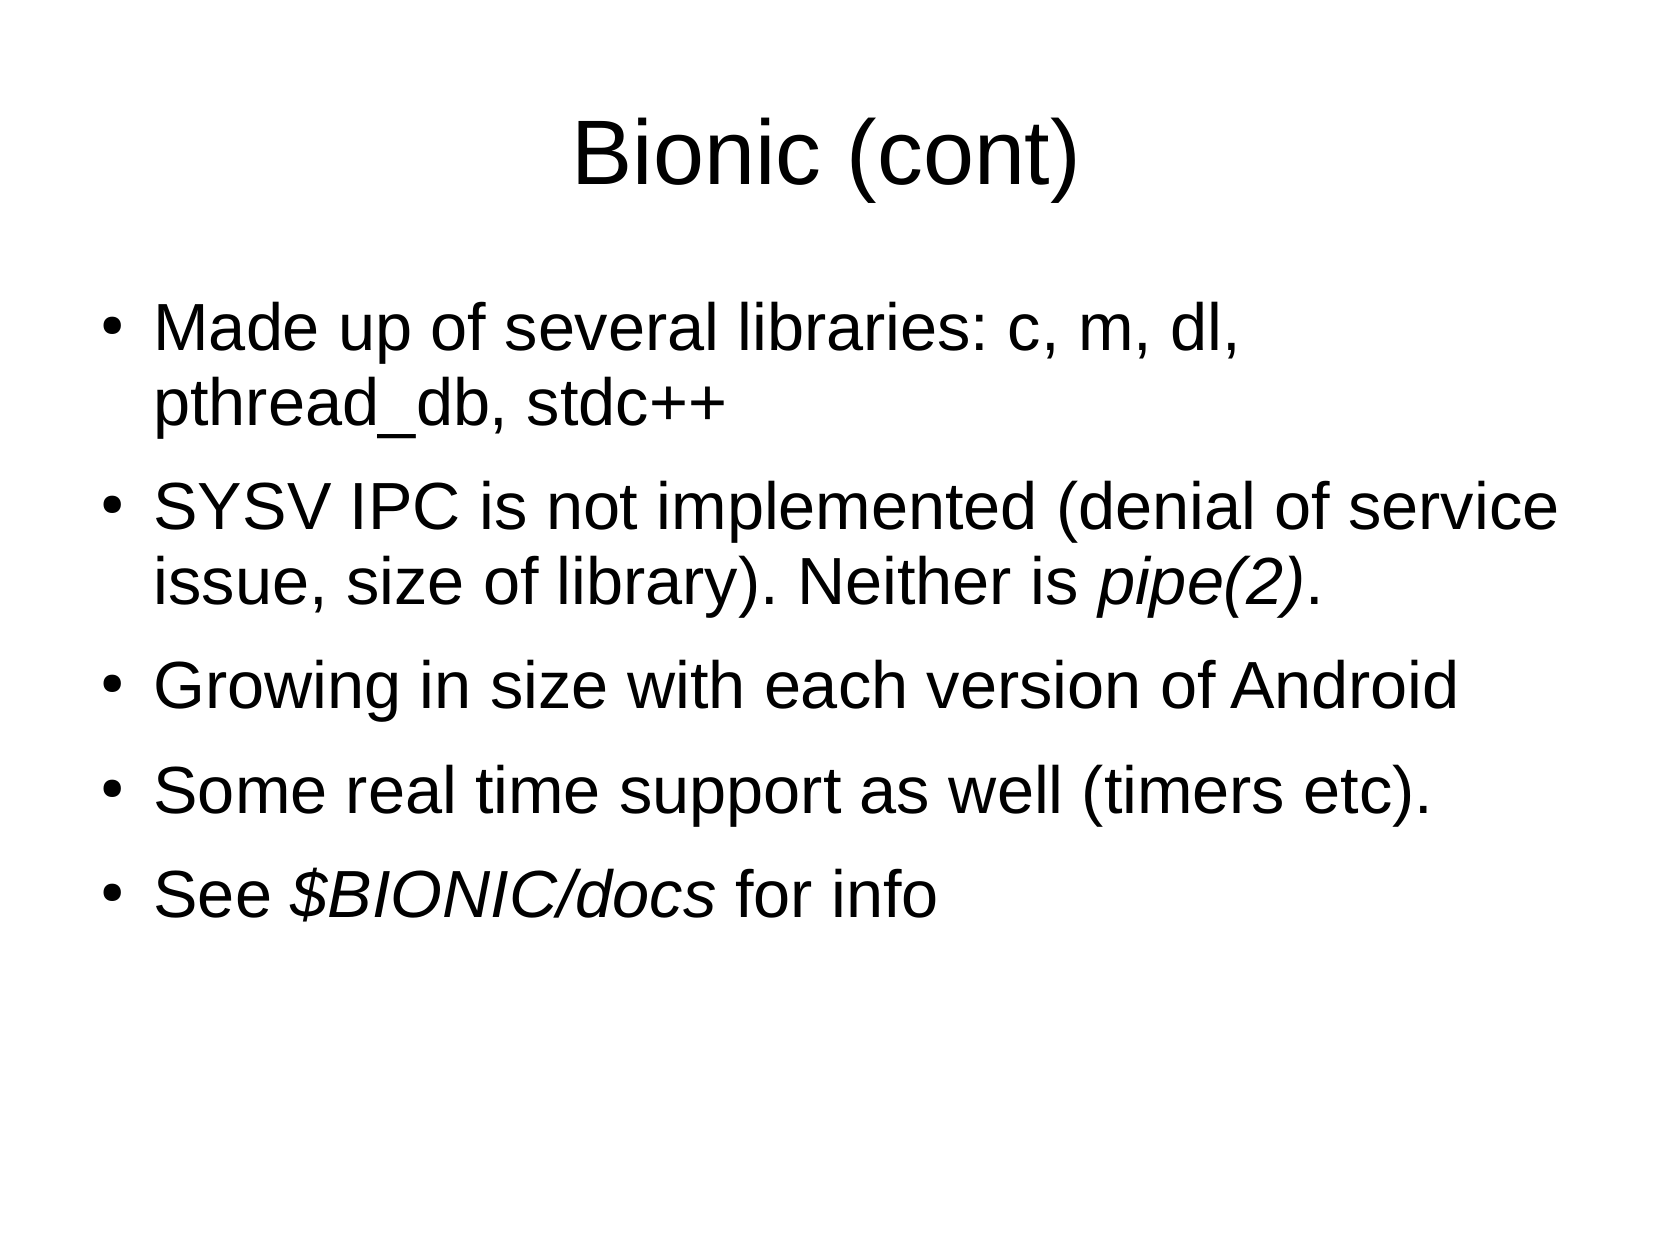

# Bionic (cont)
Made up of several libraries: c, m, dl, pthread_db, stdc++
SYSV IPC is not implemented (denial of service issue, size of library). Neither is pipe(2).
Growing in size with each version of Android
Some real time support as well (timers etc).
See $BIONIC/docs for info